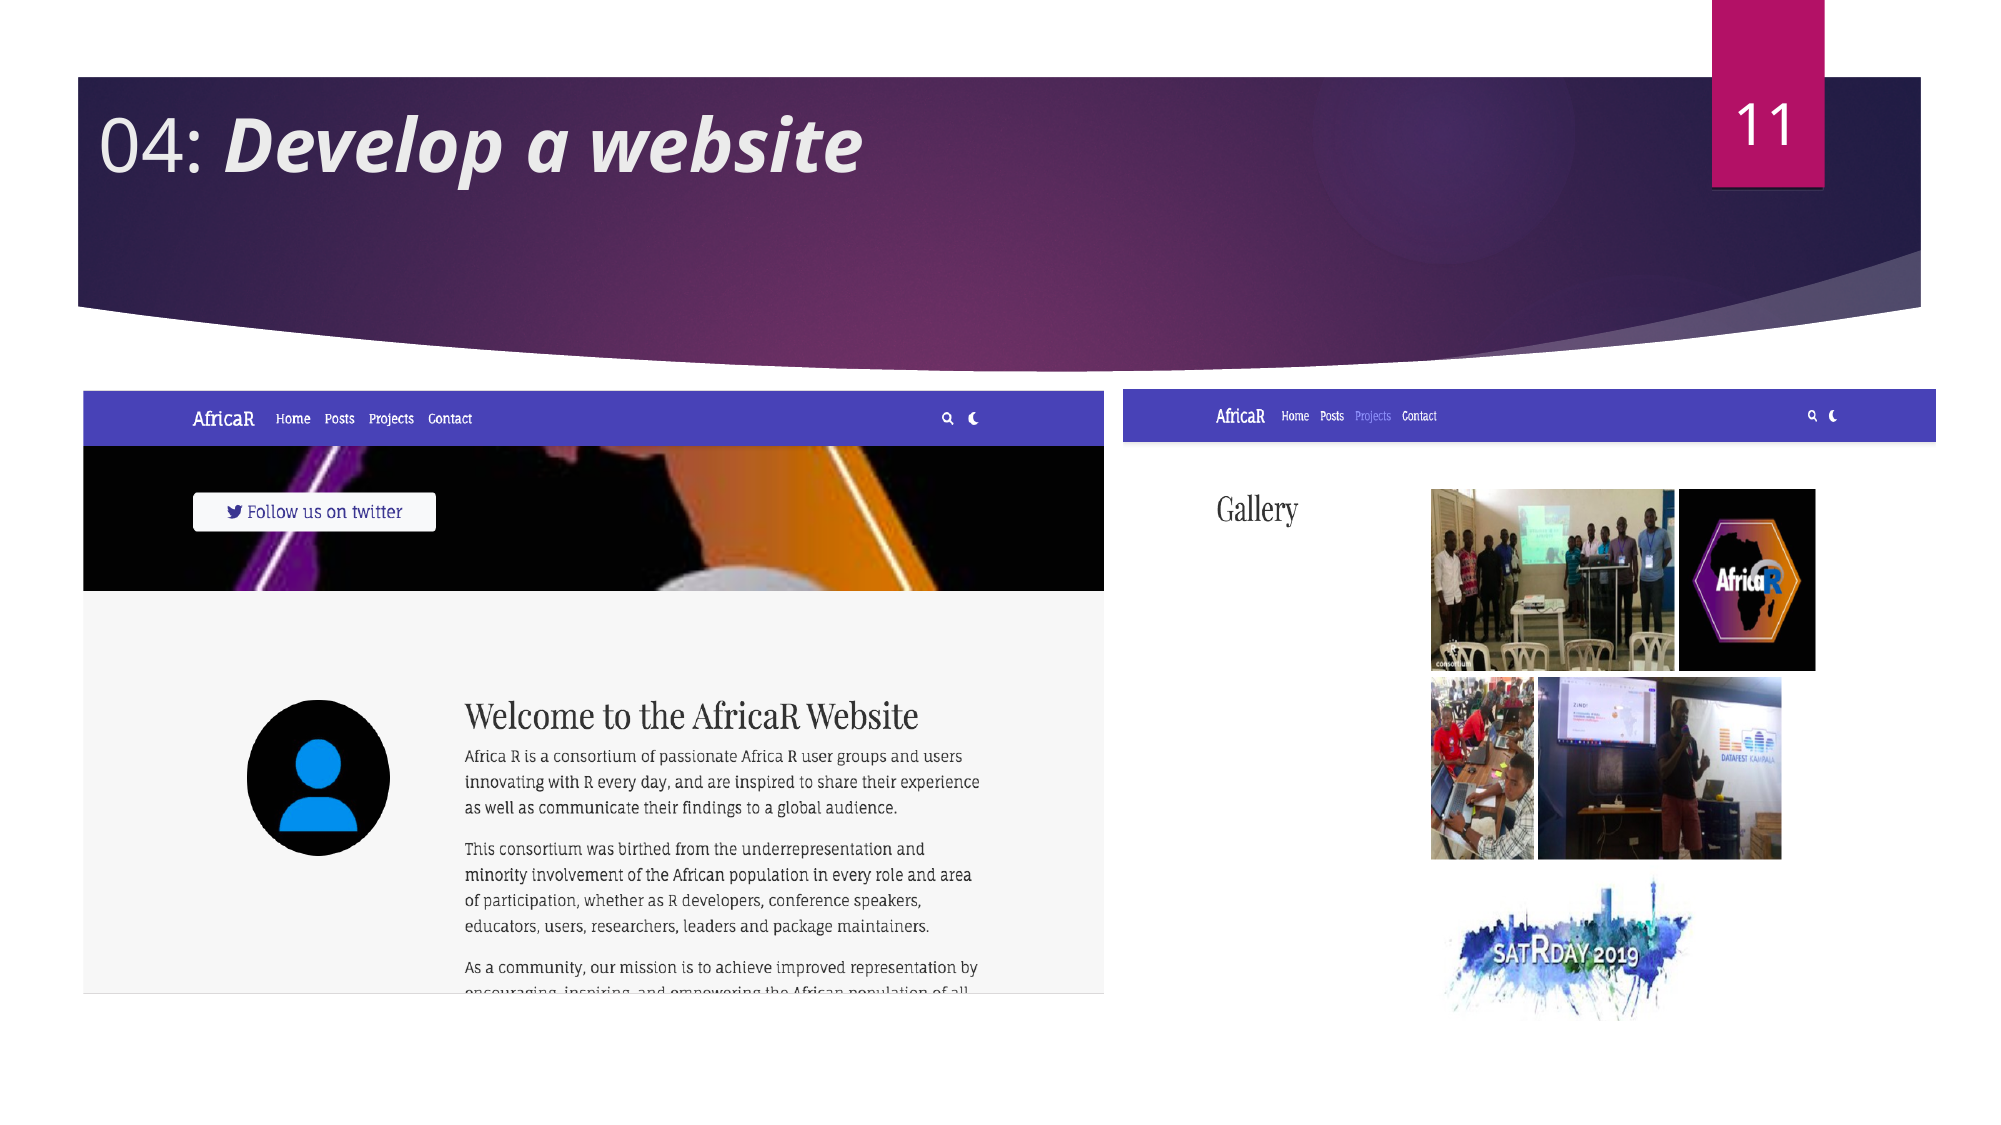

11
# 04: Develop a website
@AfricaRUsers